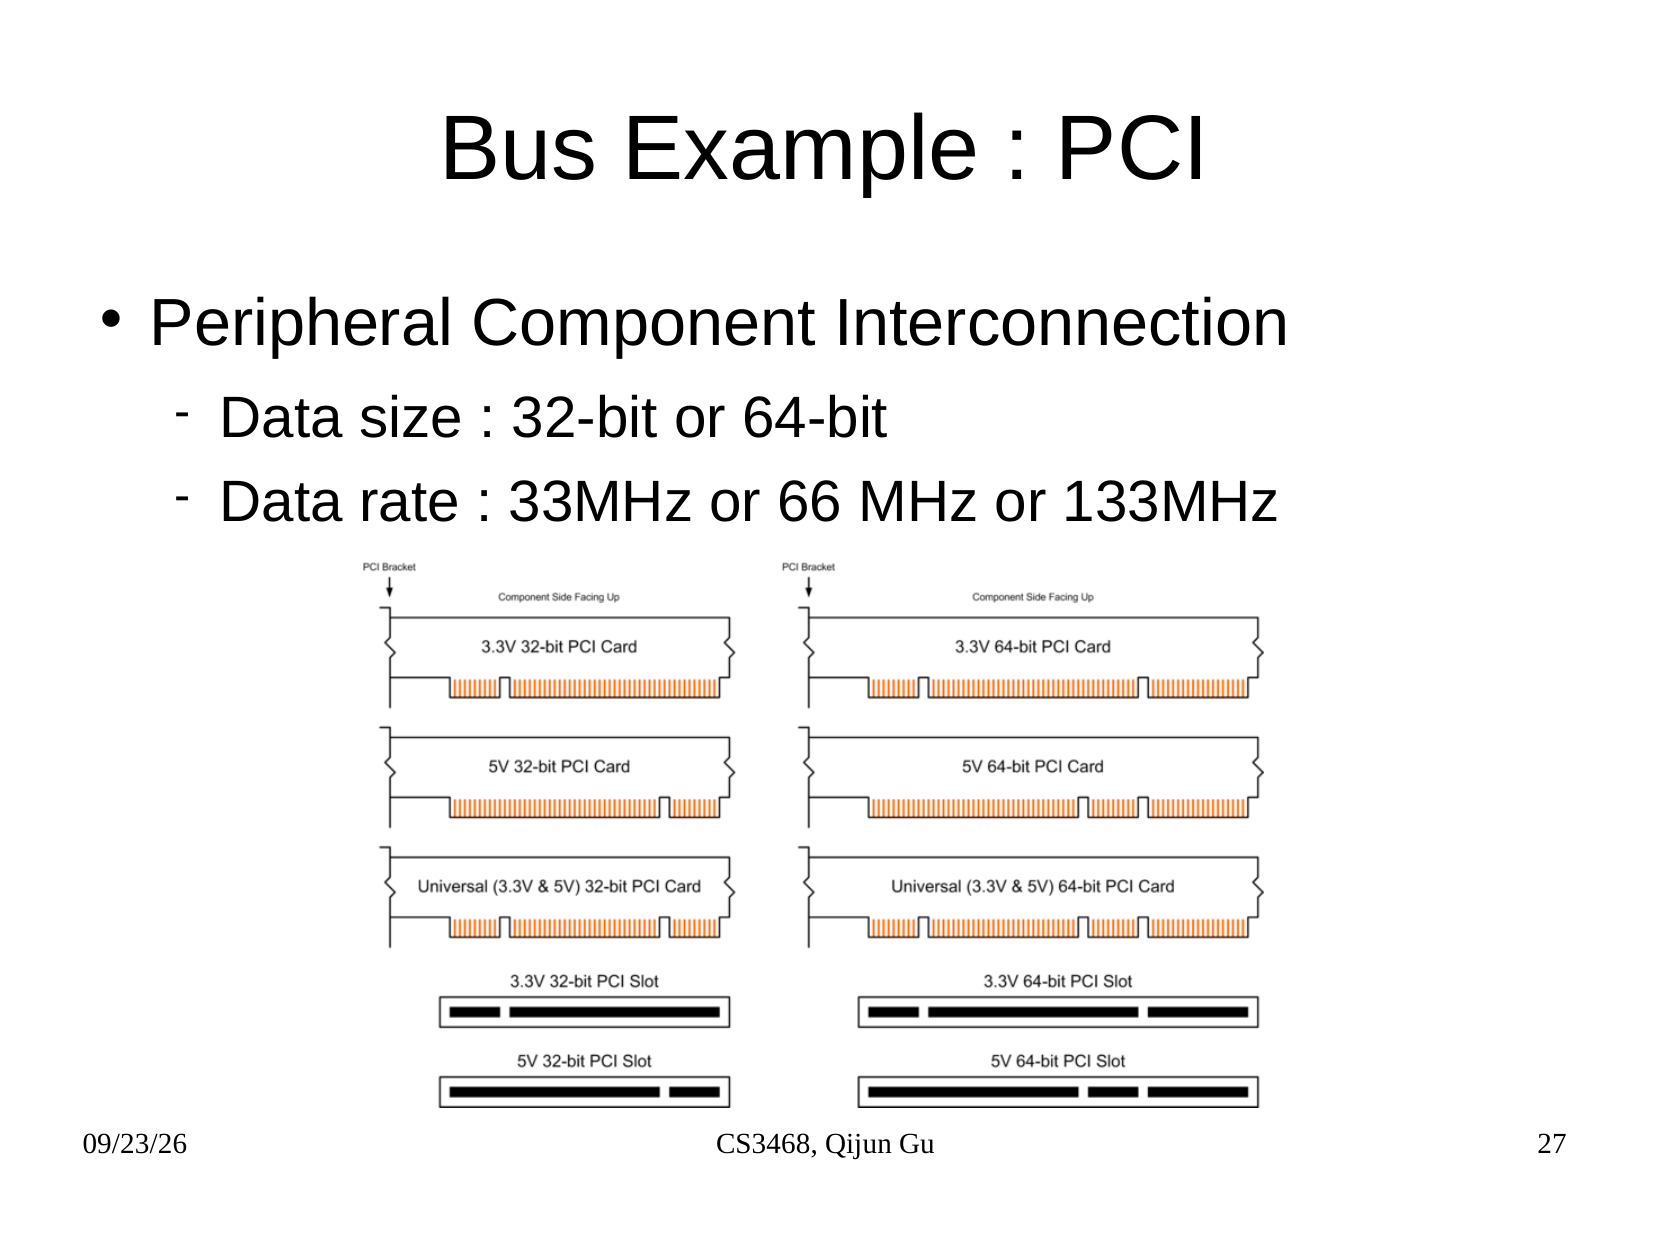

# Bus Example : PCI
Peripheral Component Interconnection
Data size : 32-bit or 64-bit
Data rate : 33MHz or 66 MHz or 133MHz
CS3468, Qijun Gu
27